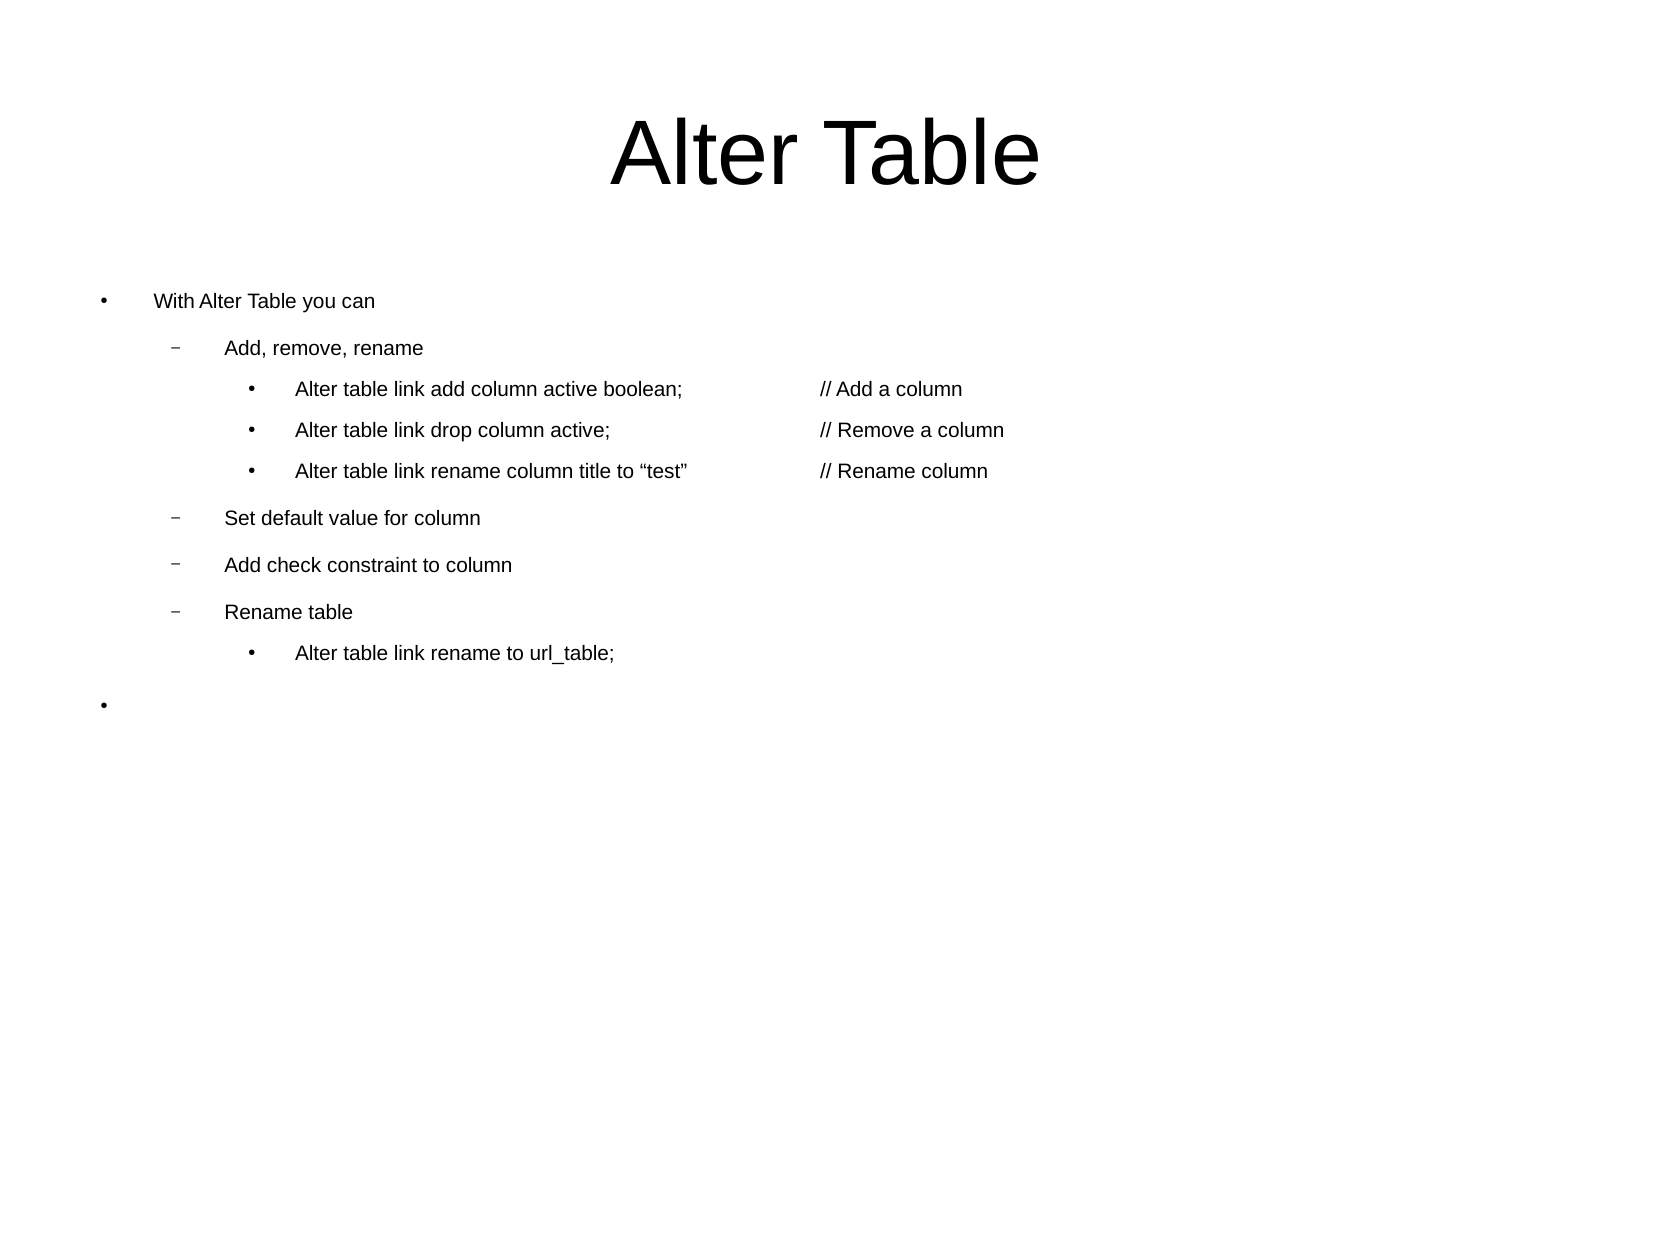

# Alter Table
With Alter Table you can
Add, remove, rename
Alter table link add column active boolean;		// Add a column
Alter table link drop column active;			// Remove a column
Alter table link rename column title to “test”		// Rename column
Set default value for column
Add check constraint to column
Rename table
Alter table link rename to url_table;